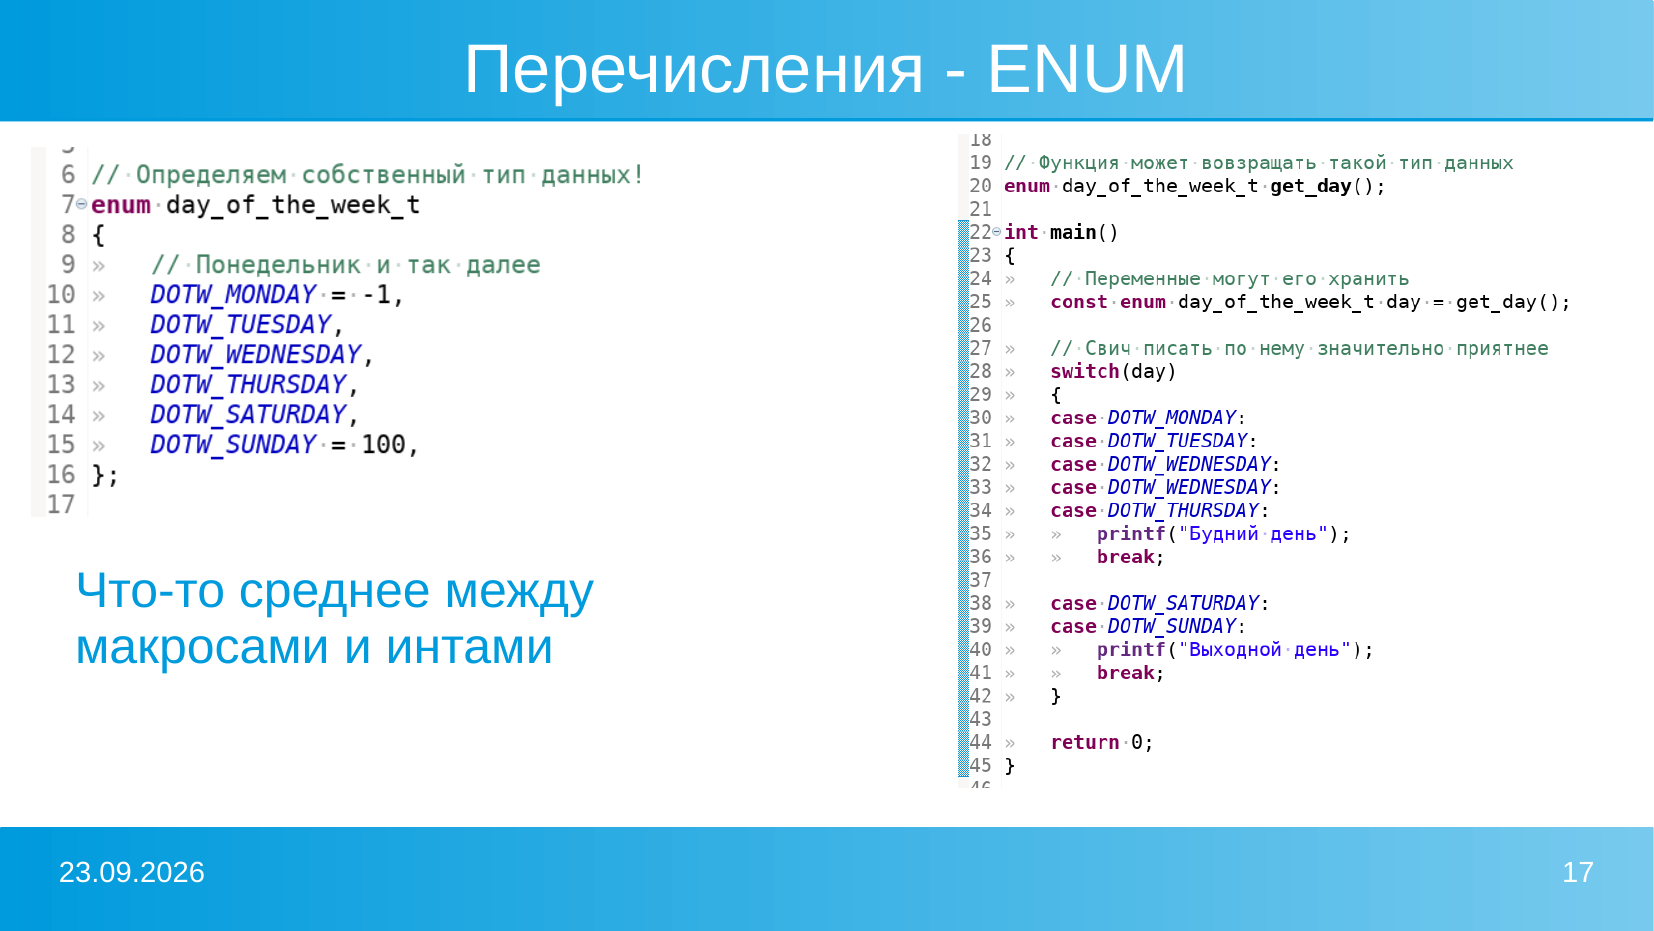

# Перечисления - ENUM
Что-то среднее между макросами и интами
17